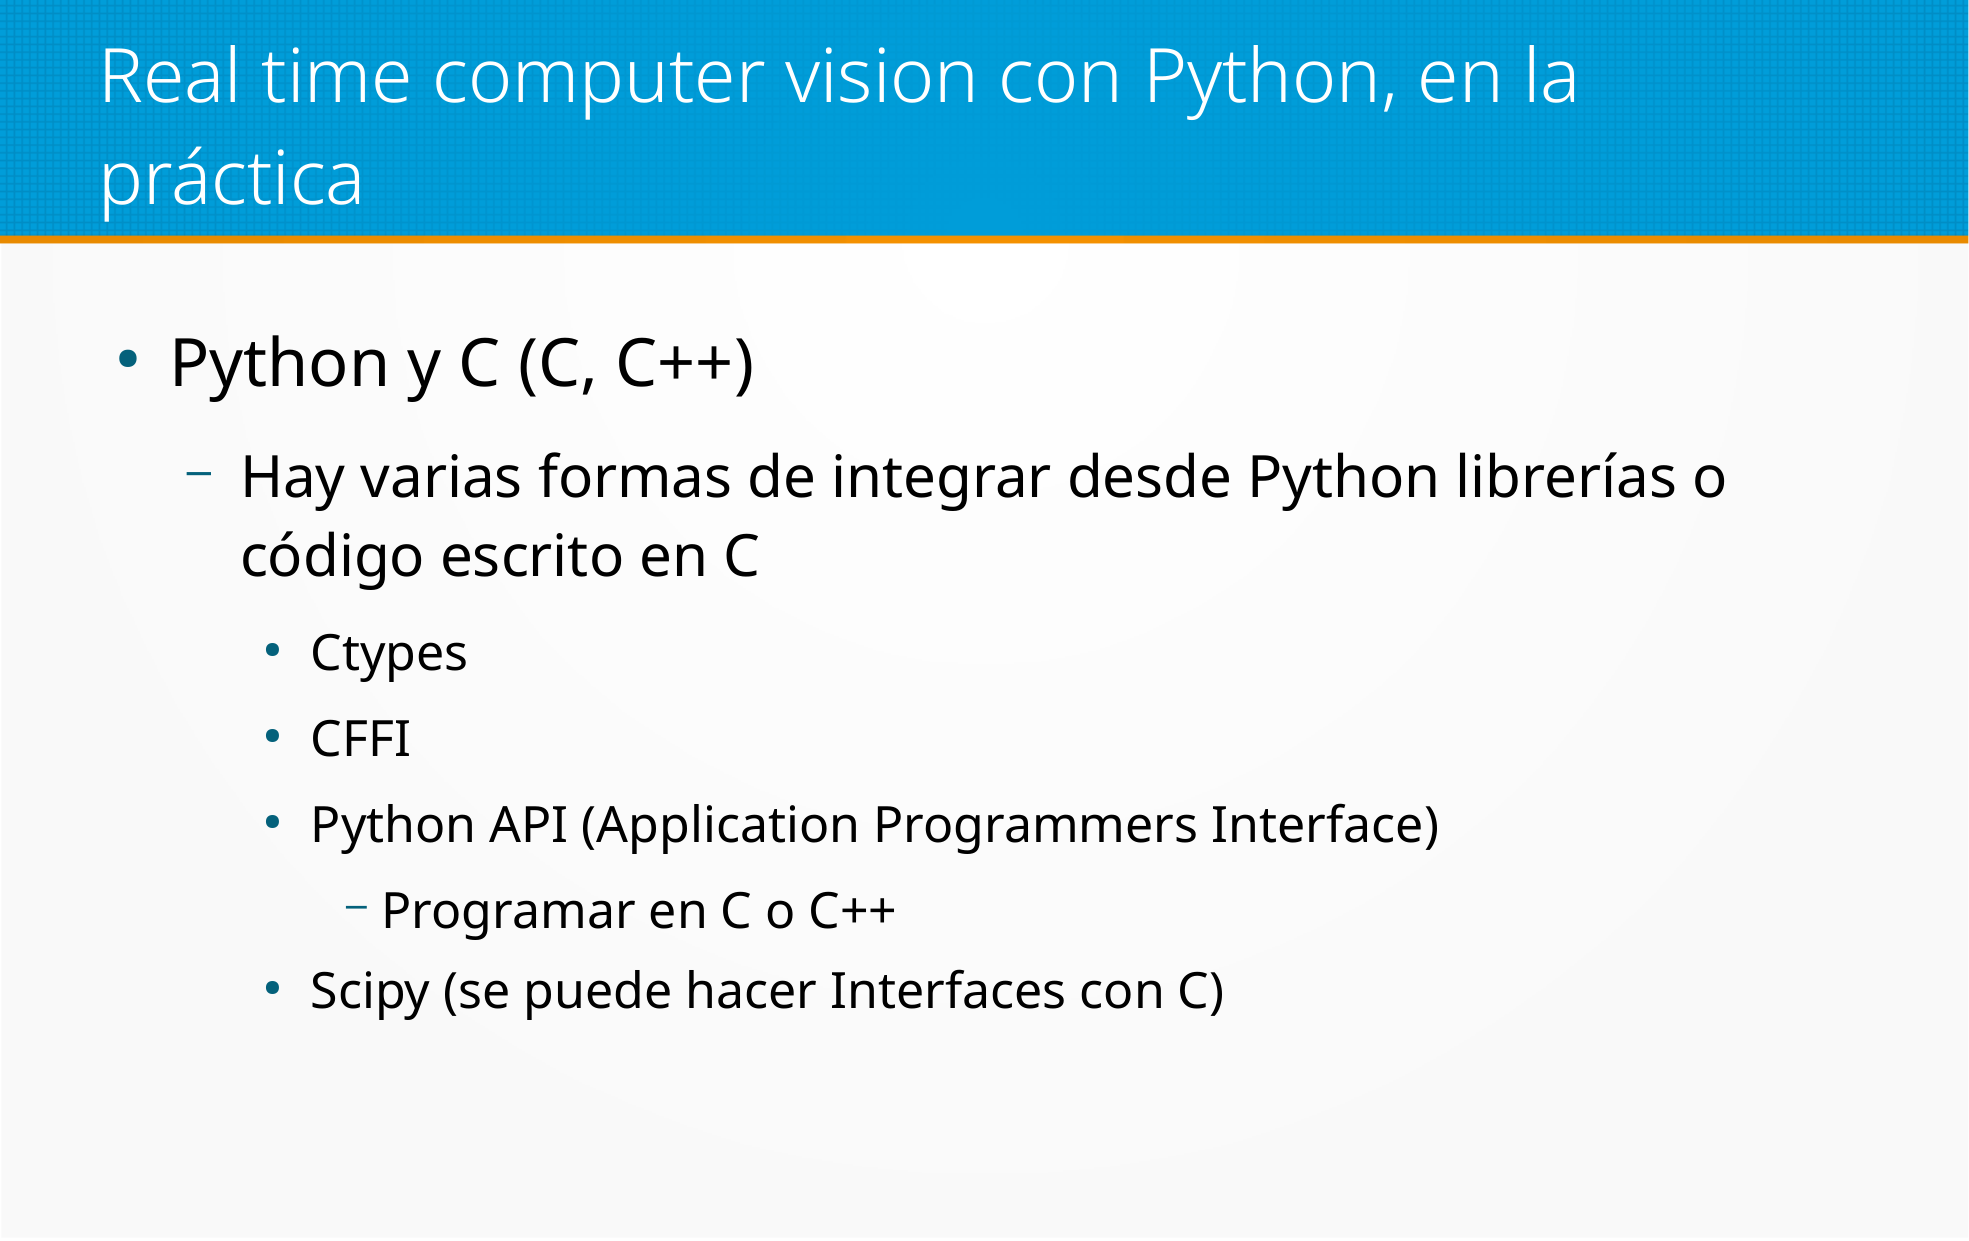

Real time computer vision con Python, en la práctica
# Python y C (C, C++)
Hay varias formas de integrar desde Python librerías o código escrito en C
Ctypes
CFFI
Python API (Application Programmers Interface)
Programar en C o C++
Scipy (se puede hacer Interfaces con C)